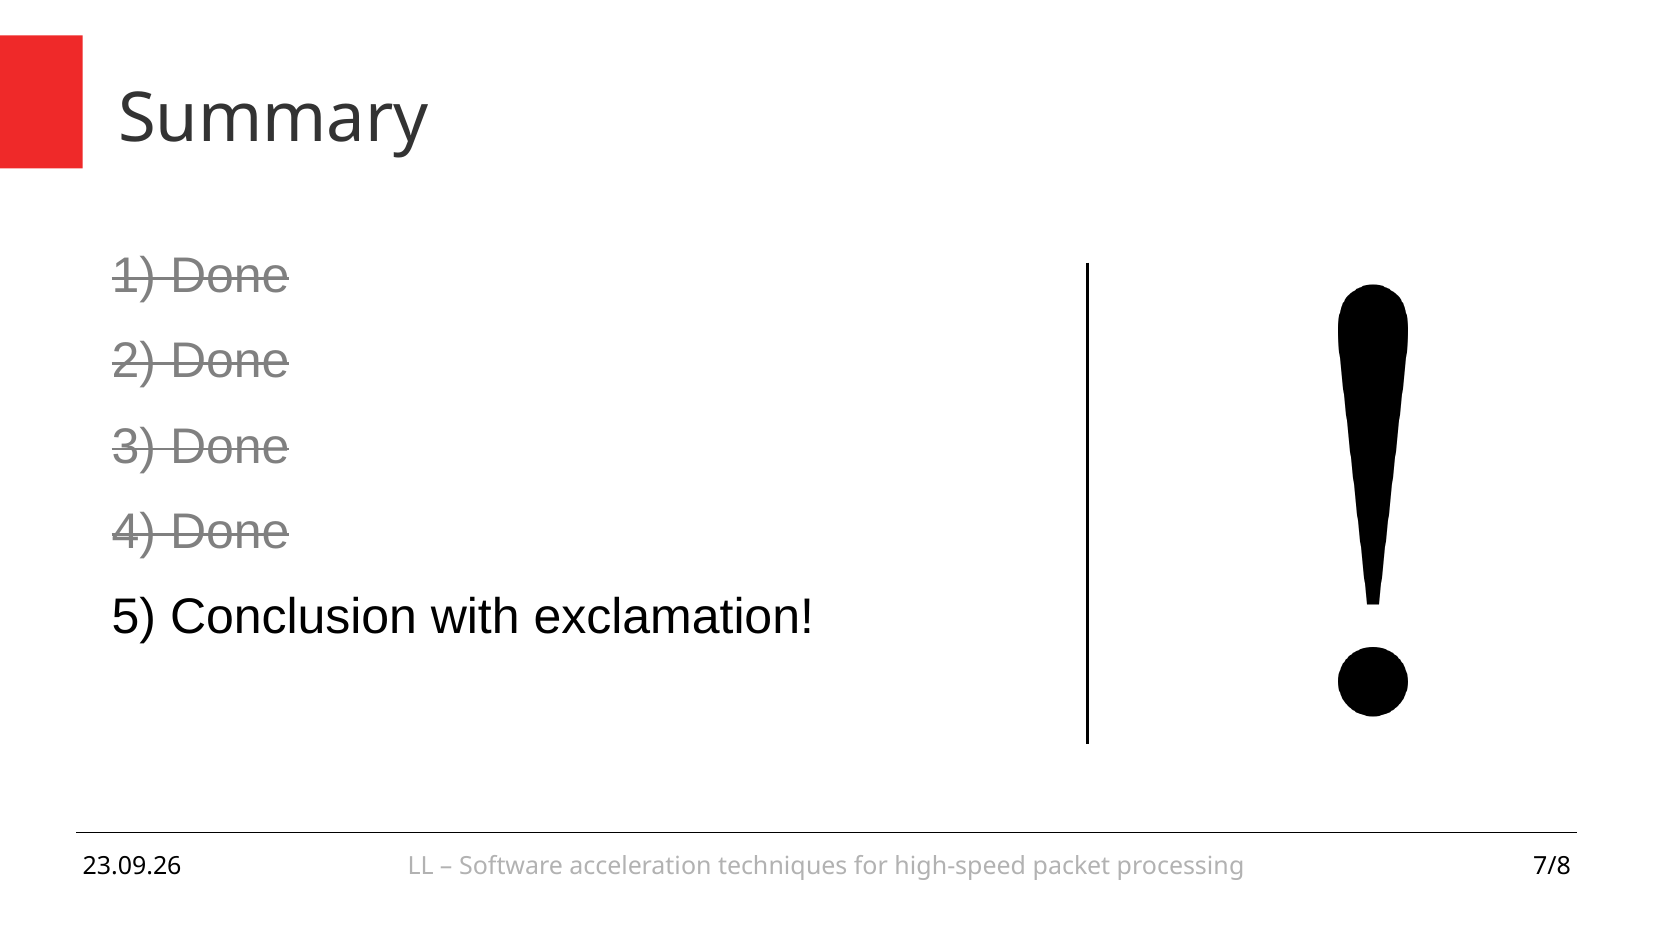

# Summary
1) Done
2) Done
3) Done
4) Done
5) Conclusion with exclamation!
7